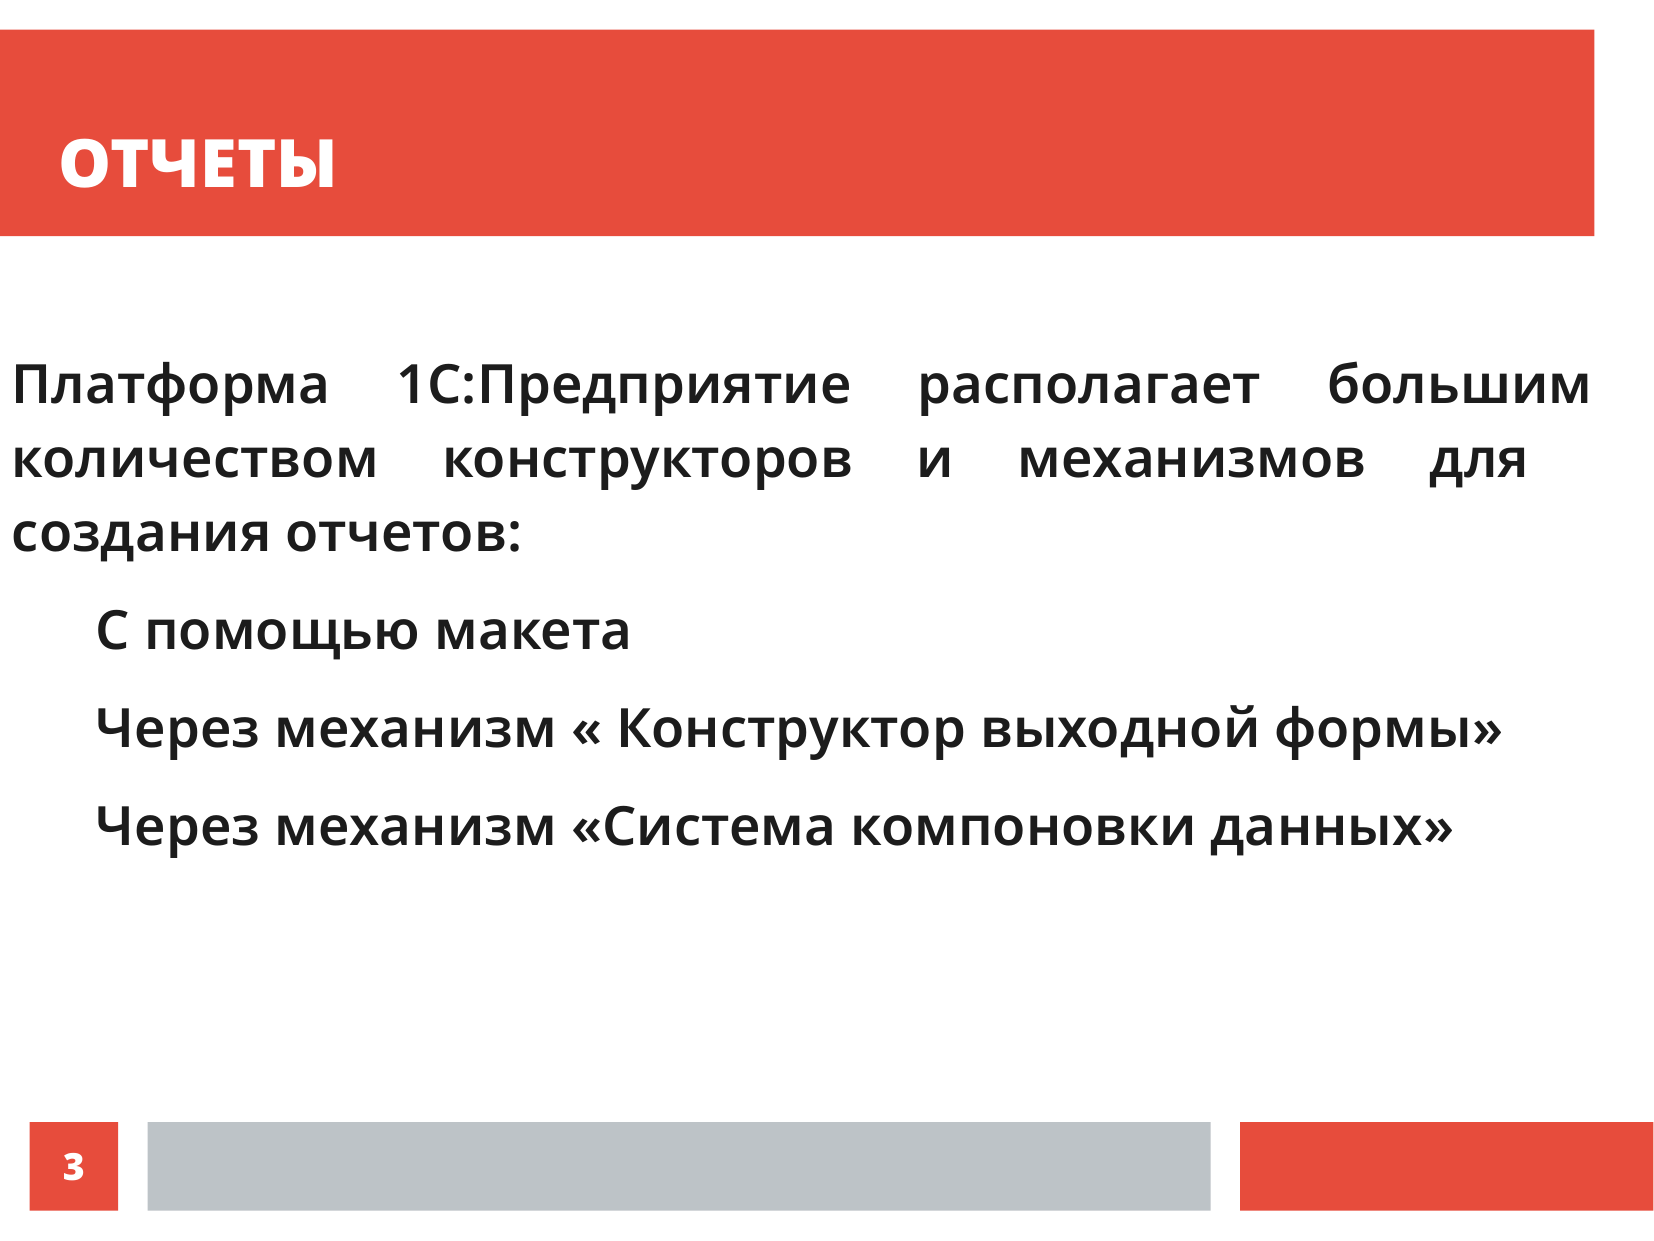

# ОТЧЕТЫ
Платформа 1С:Предприятие располагает большим количеством конструкторов и механизмов для создания отчетов:
 С помощью макета
 Через механизм « Конструктор выходной формы»
 Через механизм «Система компоновки данных»
3